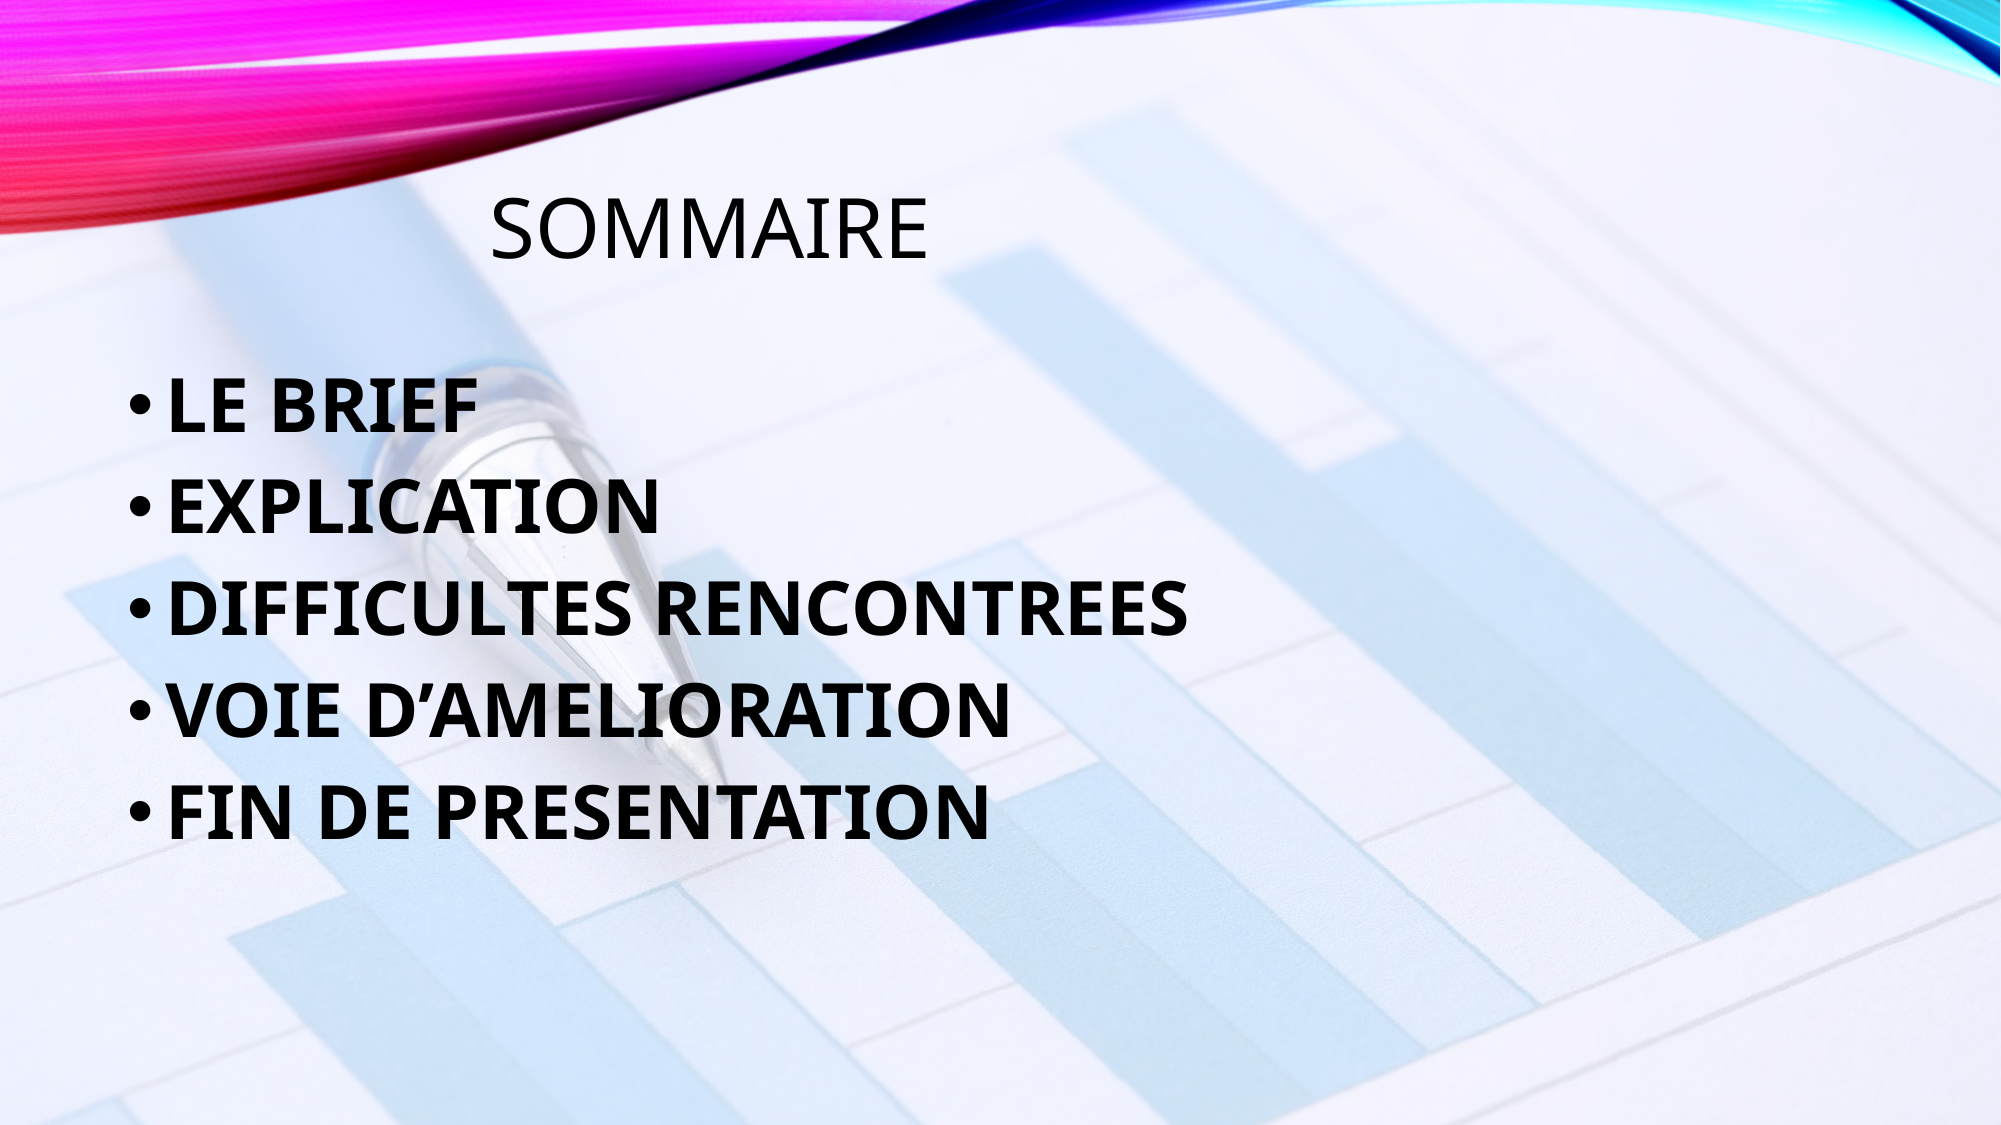

# Sommaire
LE BRIEF
EXPLICATION
DIFFICULTES RENCONTREES
VOIE D’AMELIORATION
FIN DE PRESENTATION